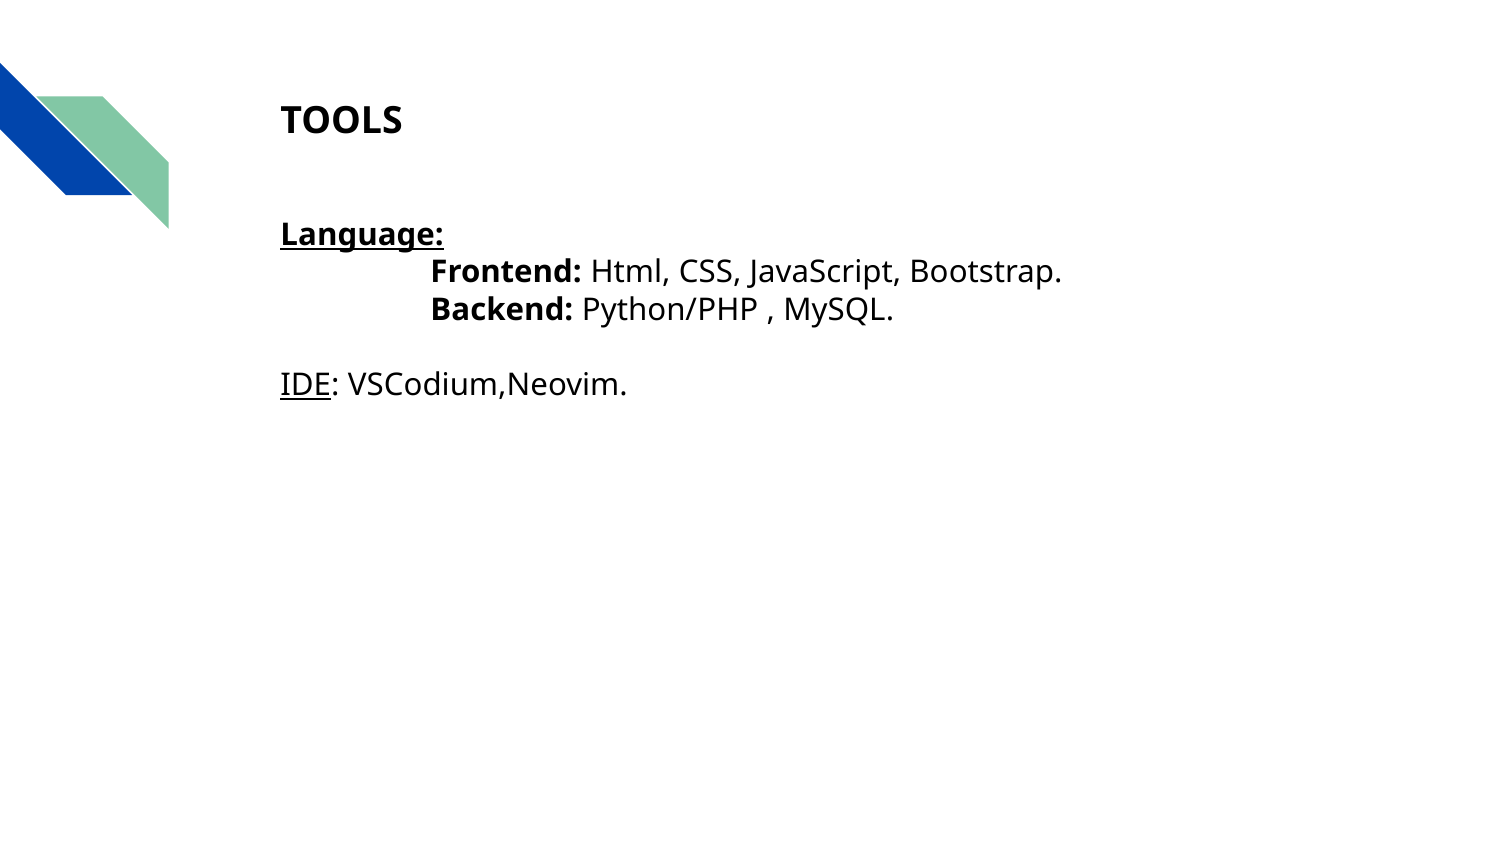

TOOLS
Language:
	Frontend: Html, CSS, JavaScript, Bootstrap.
	Backend: Python/PHP , MySQL.
IDE: VSCodium,Neovim.